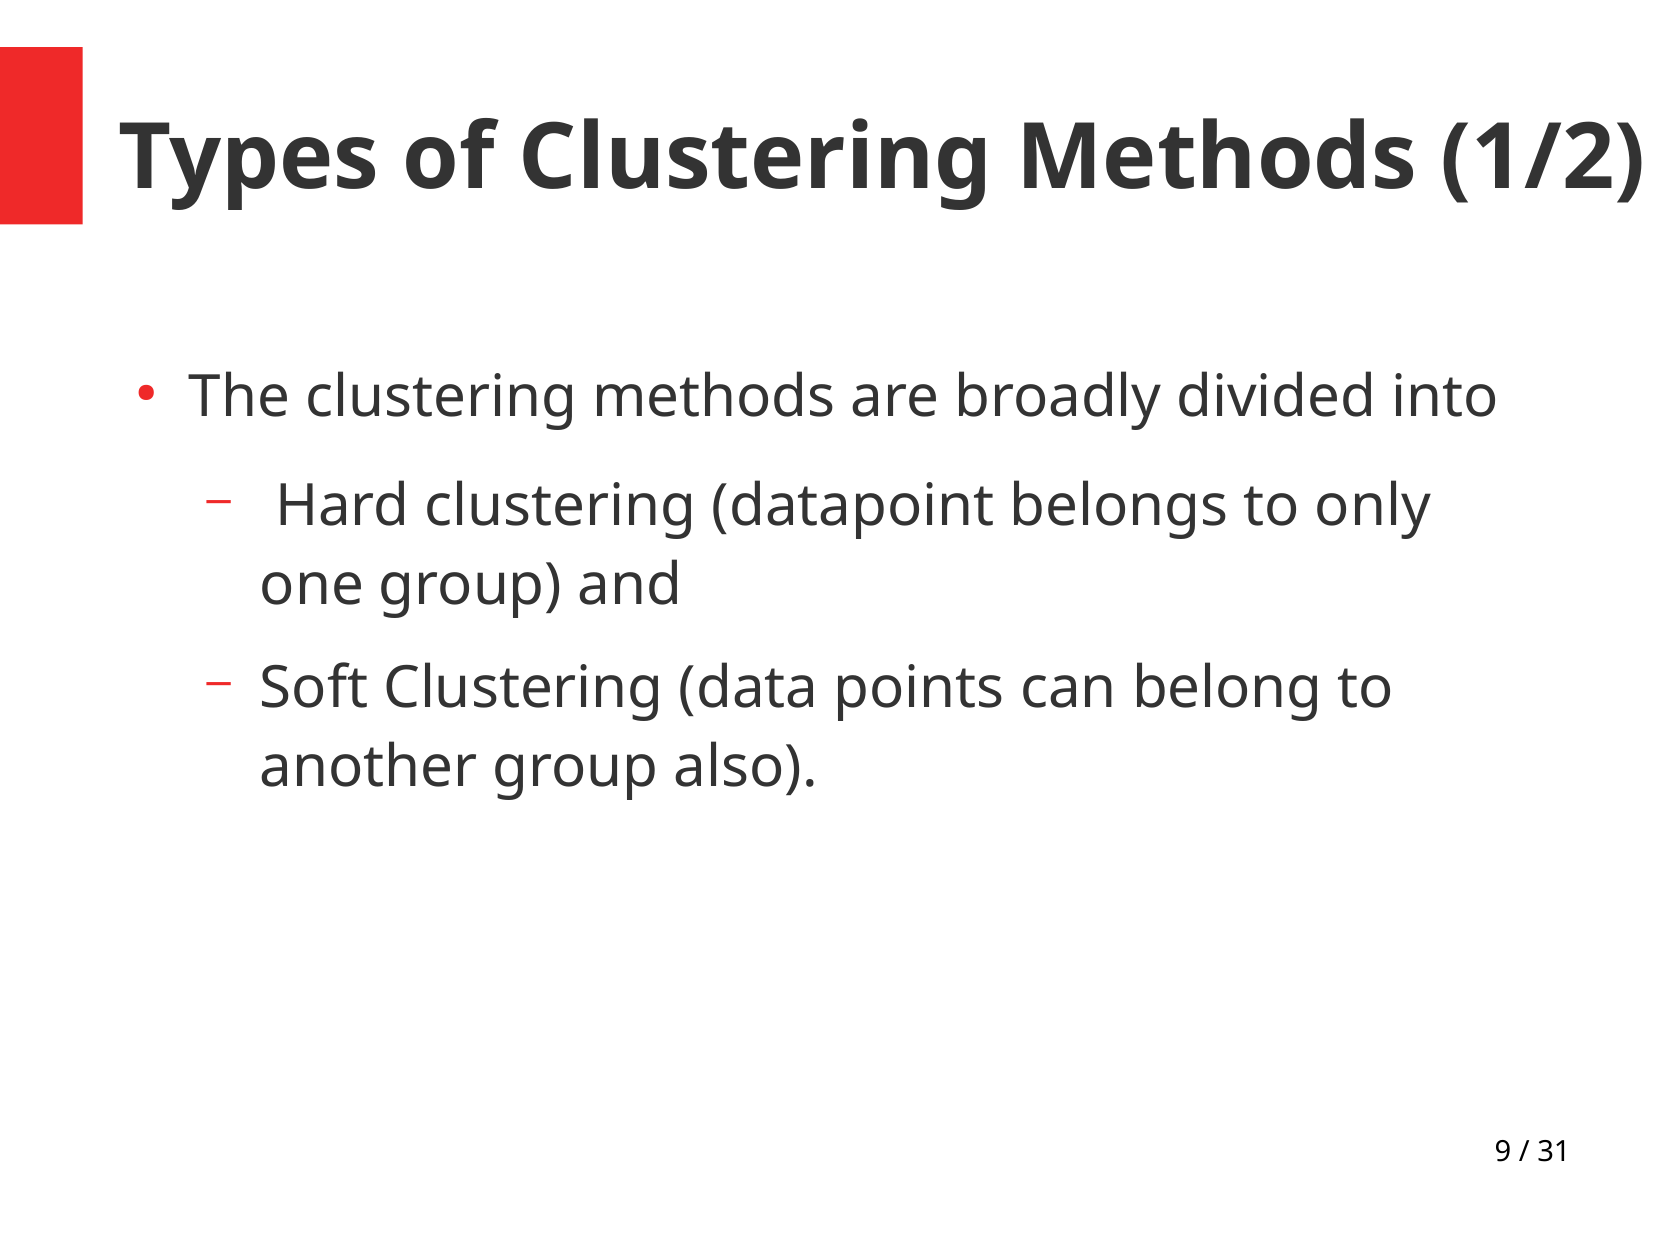

# Types of Clustering Methods (1/2)
The clustering methods are broadly divided into
 Hard clustering (datapoint belongs to only one group) and
Soft Clustering (data points can belong to another group also).
9